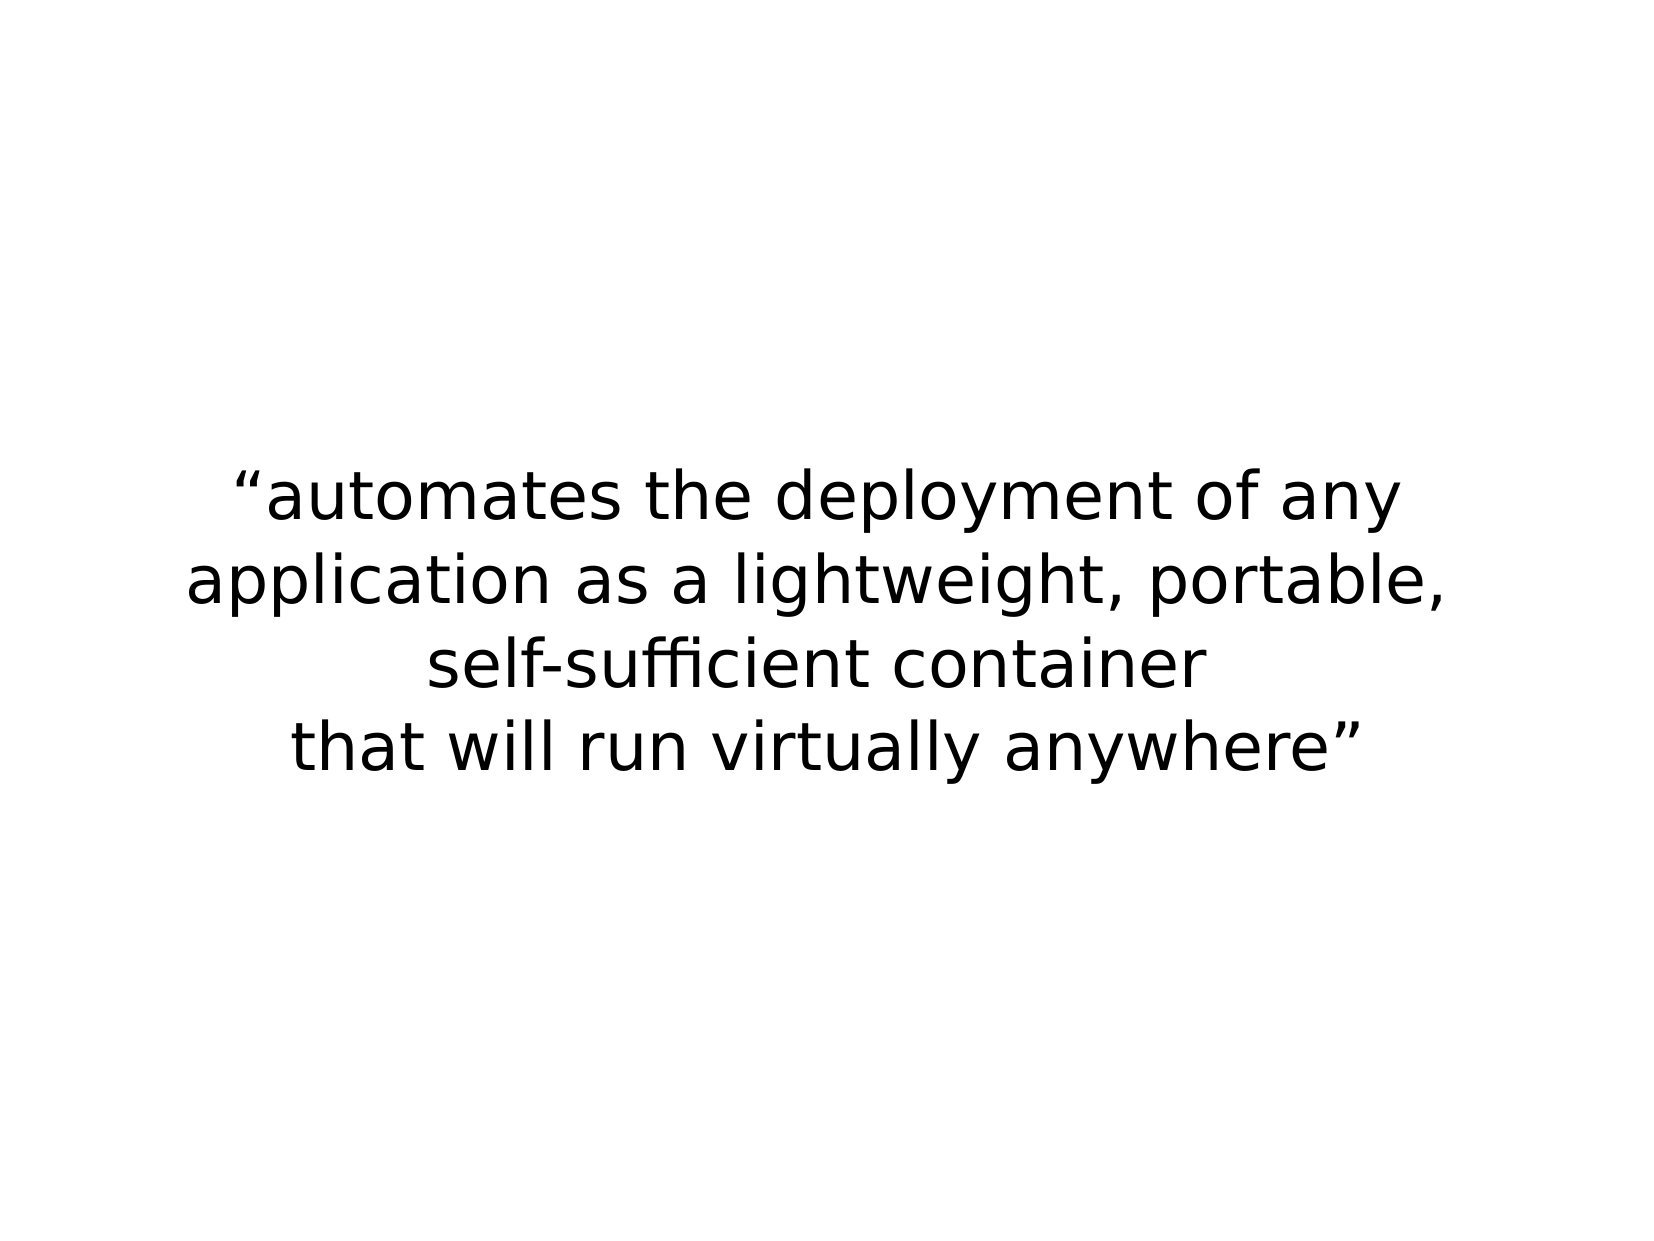

“automates the deployment of any
application as a lightweight, portable,
self-sufficient container
that will run virtually anywhere”